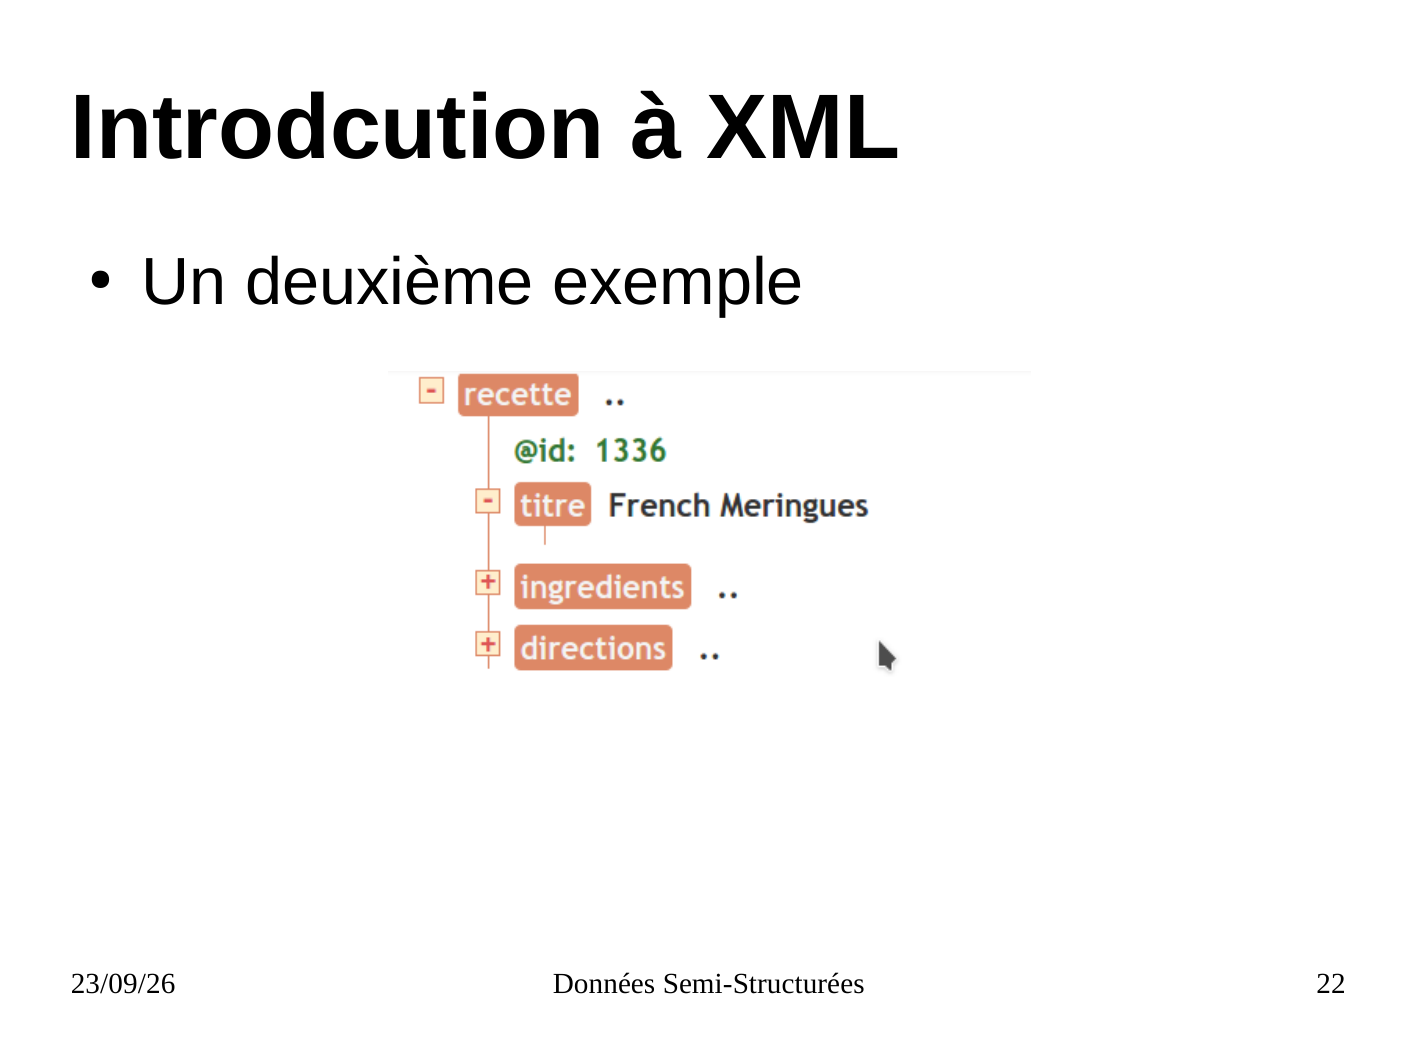

# Introdcution à XML
Un deuxième exemple
Données Semi-Structurées
22